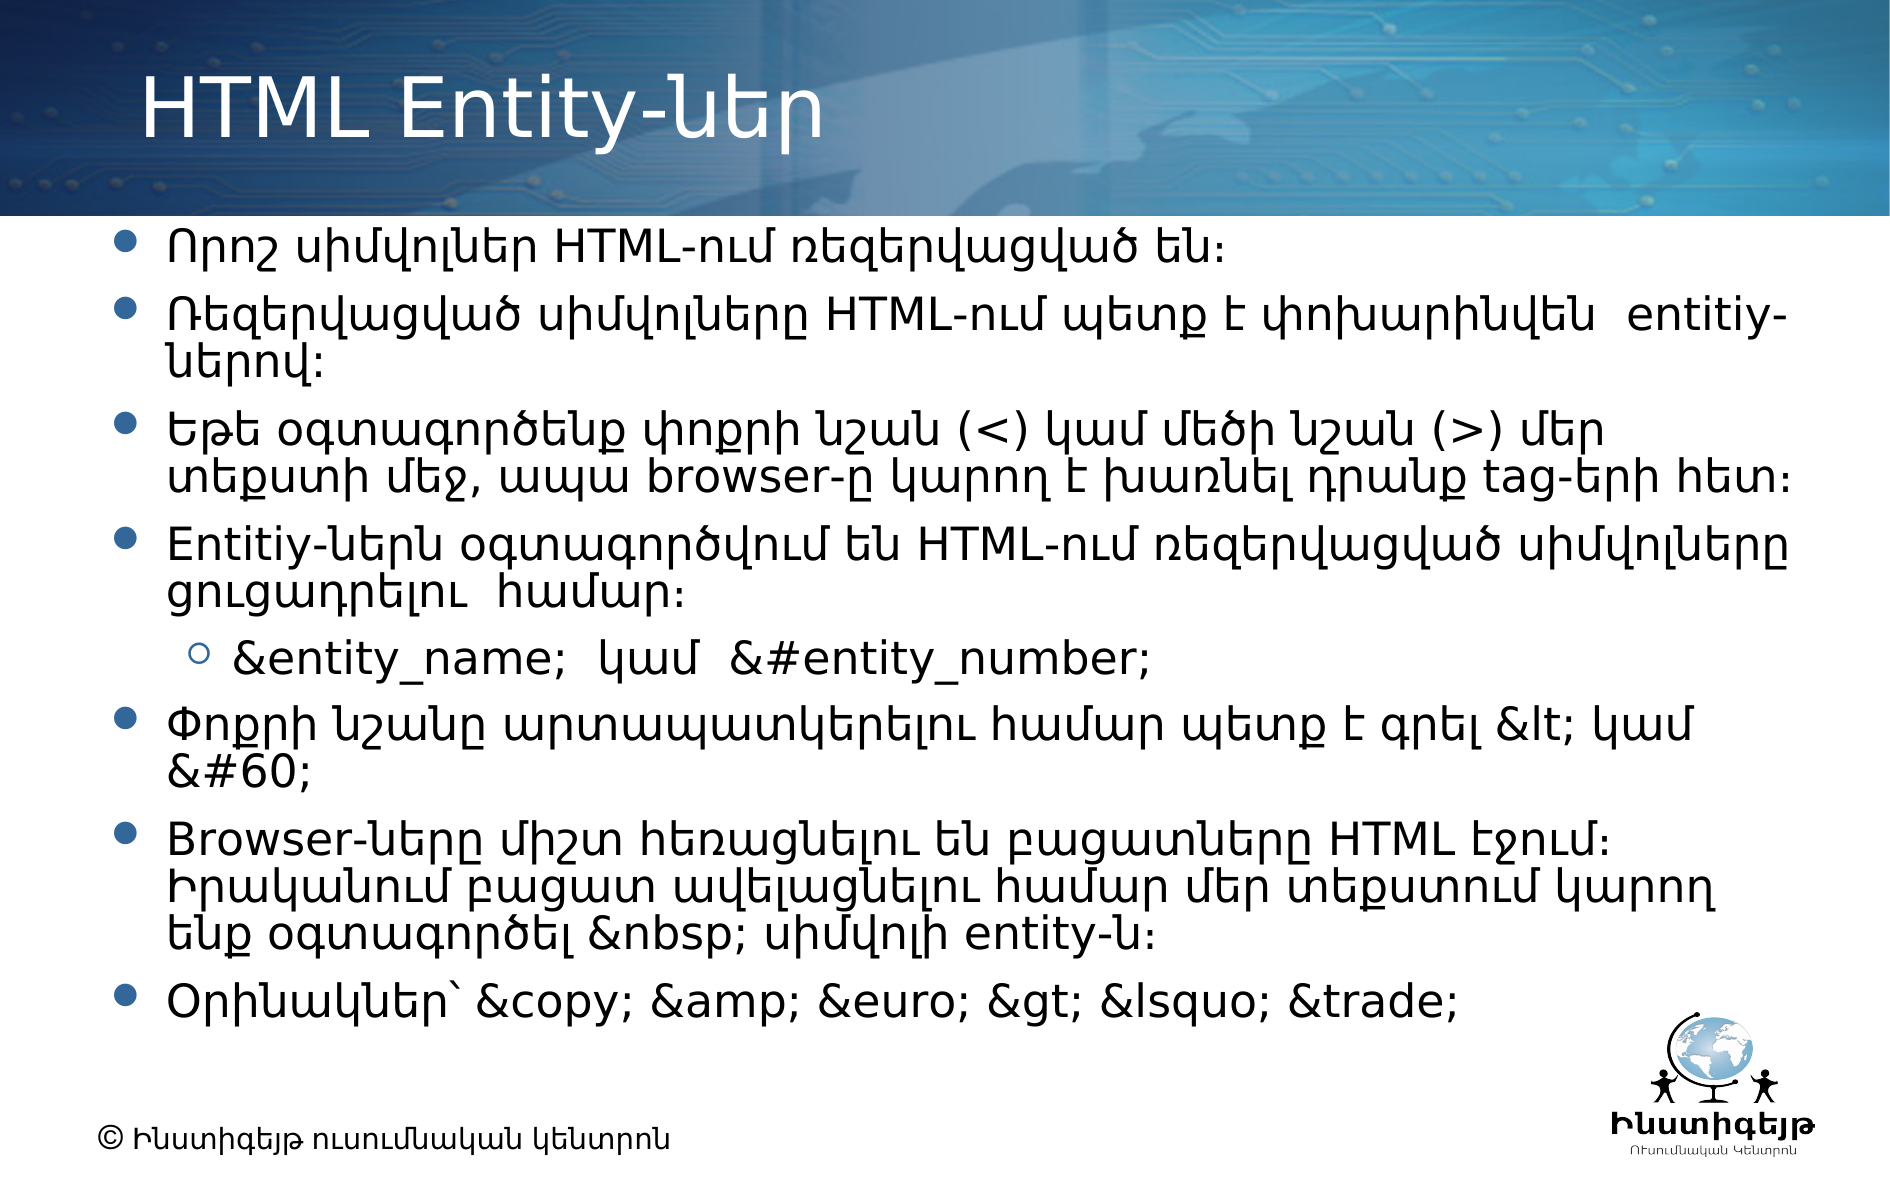

HTML Entity-ներ
# Որոշ սիմվոլներ HTML-ում ռեզերվացված են։
Ռեզերվացված սիմվոլները HTML-ում պետք է փոխարինվեն entitiy-ներով:
Եթե օգտագործենք փոքրի նշան (<) կամ մեծի նշան (>) մեր տեքստի մեջ, ապա browser-ը կարող է խառնել դրանք tag-երի հետ։
Entitiy-ներն օգտագործվում են HTML-ում ռեզերվացված սիմվոլները ցուցադրելու համար։
&entity_name; կամ &#entity_number;
Փոքրի նշանը արտապատկերելու համար պետք է գրել &lt; կամ &#60;
Browser-ները միշտ հեռացնելու են բացատները HTML էջում։ Իրականում բացատ ավելացնելու համար մեր տեքստում կարող ենք օգտագործել &nbsp; սիմվոլի entity-ն։
Օրինակներ՝ &copy; &amp; &euro; &gt; &lsquo; &trade;